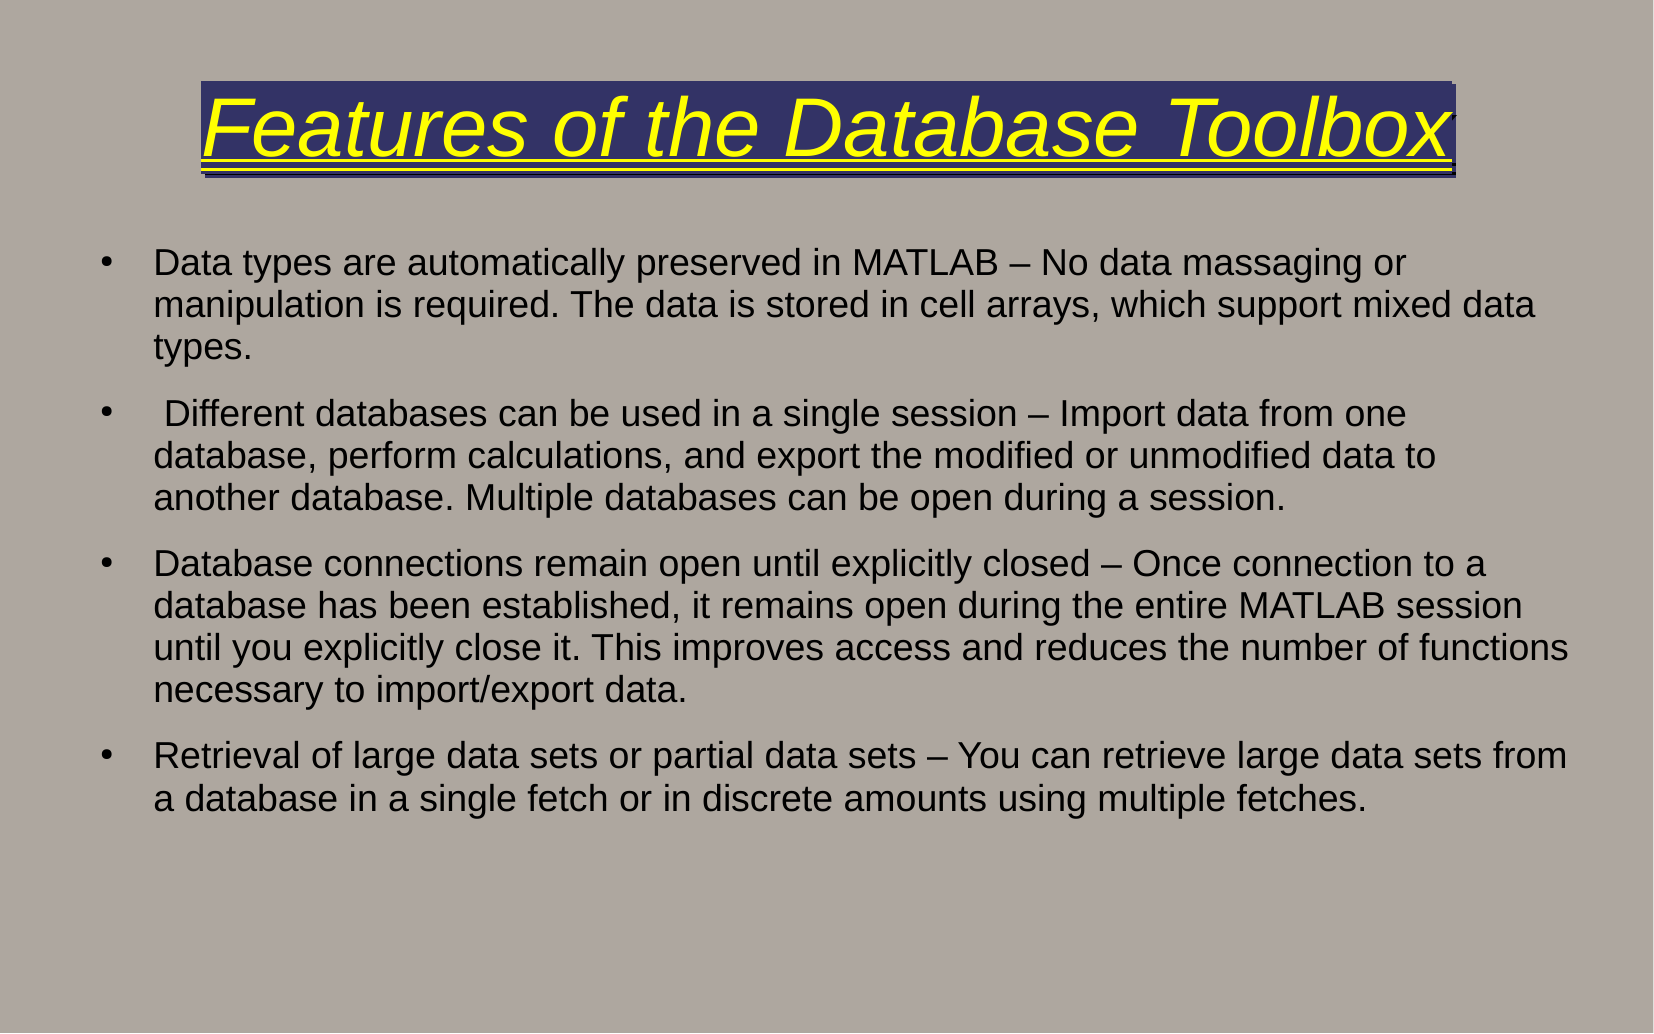

Features of the Database Toolbox
# Data types are automatically preserved in MATLAB – No data massaging or manipulation is required. The data is stored in cell arrays, which support mixed data types.
 Different databases can be used in a single session – Import data from one database, perform calculations, and export the modified or unmodified data to another database. Multiple databases can be open during a session.
Database connections remain open until explicitly closed – Once connection to a database has been established, it remains open during the entire MATLAB session until you explicitly close it. This improves access and reduces the number of functions necessary to import/export data.
Retrieval of large data sets or partial data sets – You can retrieve large data sets from a database in a single fetch or in discrete amounts using multiple fetches.